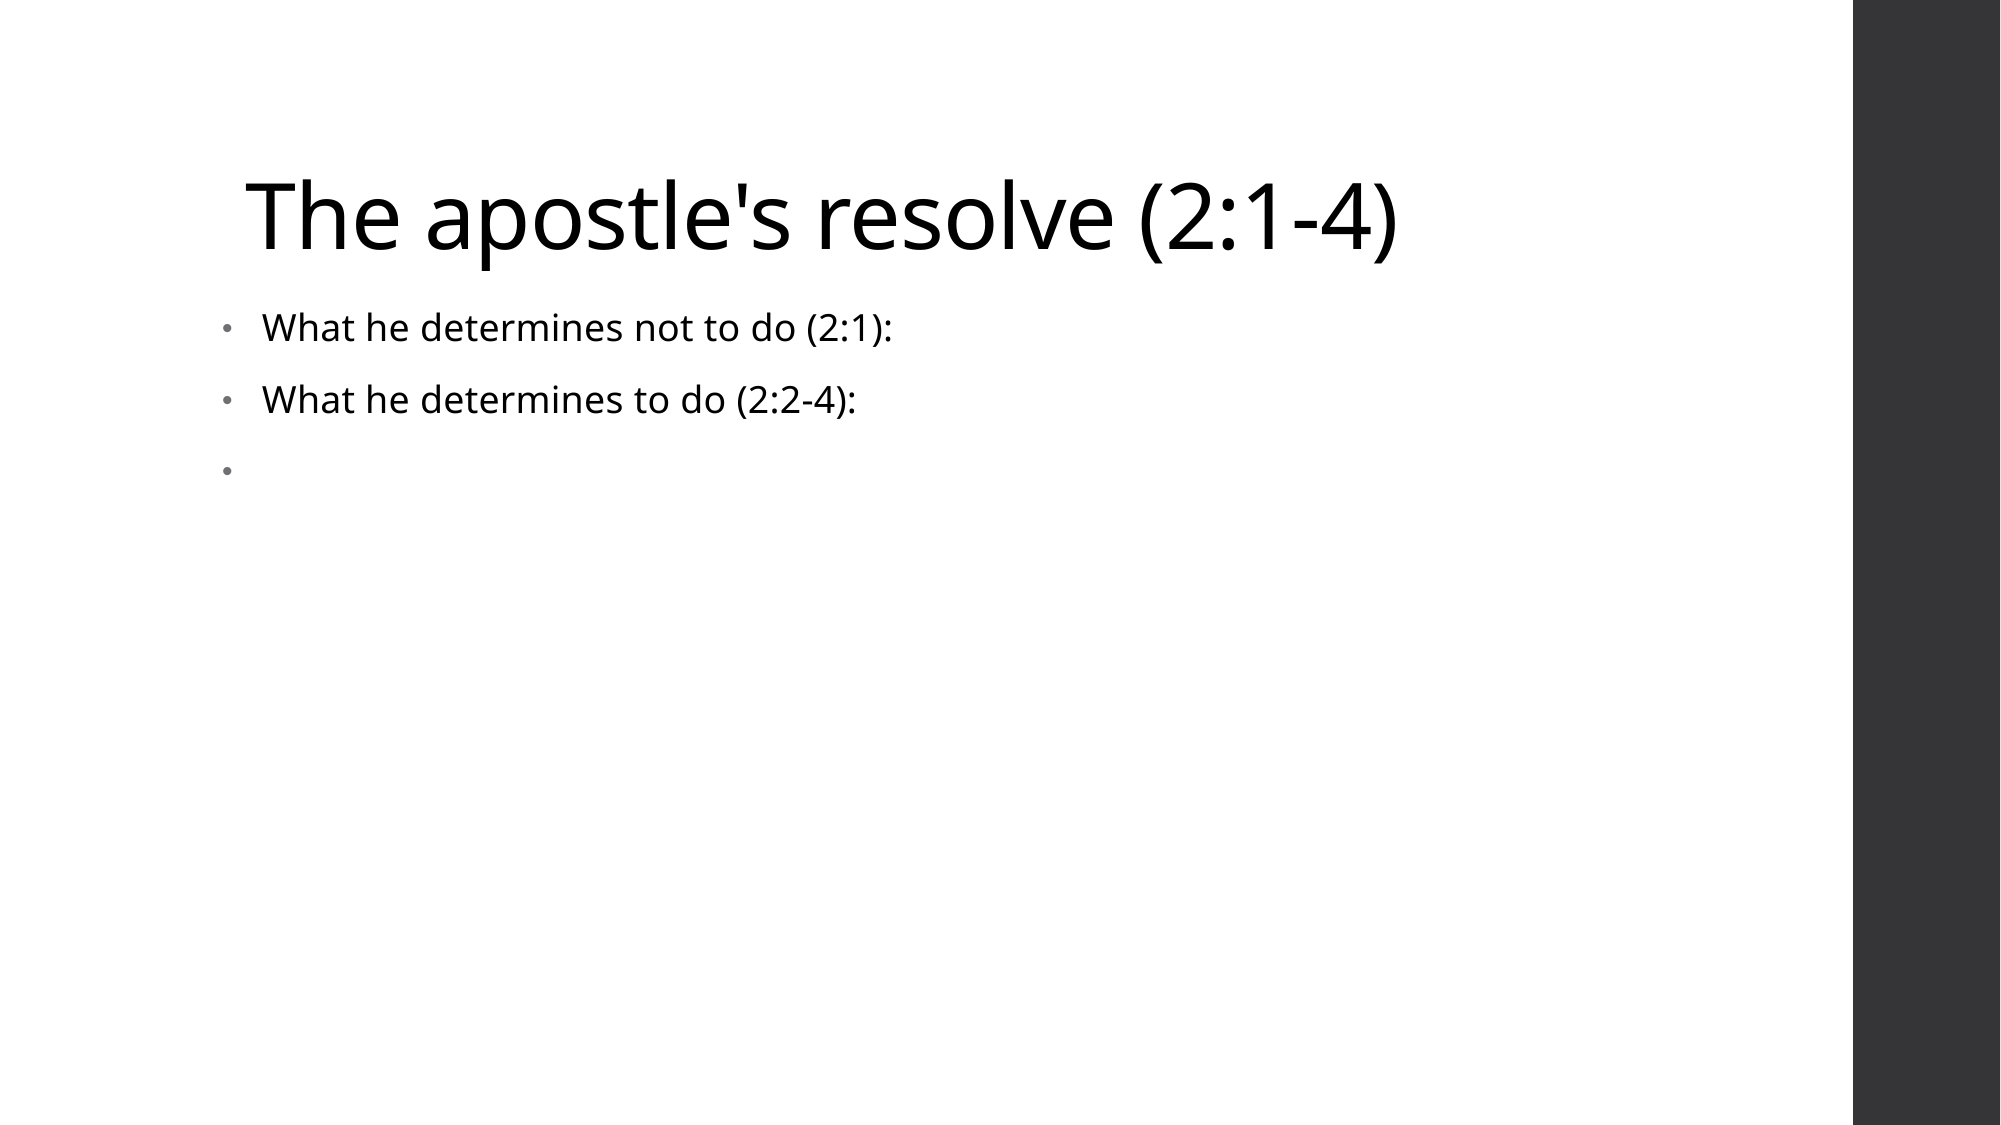

# The apostle's resolve (2:1-4)
 What he determines not to do (2:1):
 What he determines to do (2:2-4):